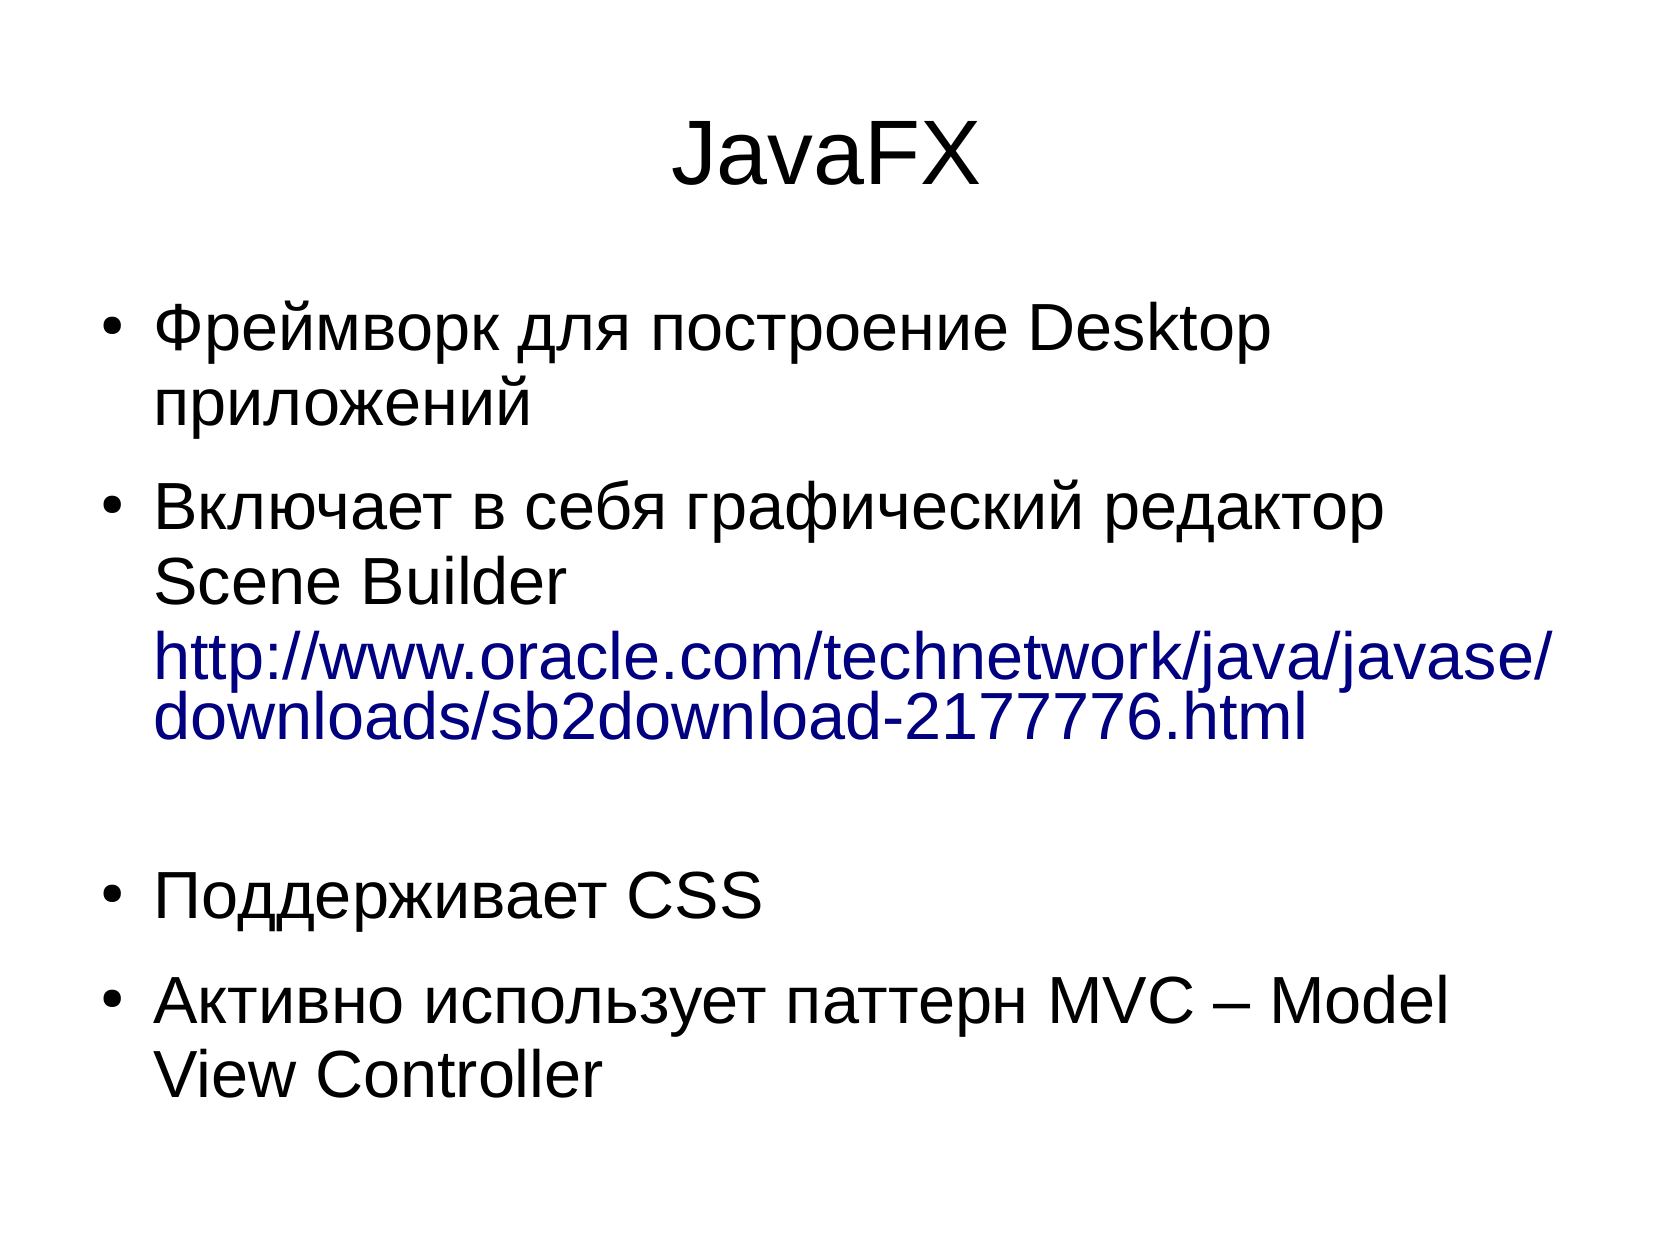

# JavaFX
Фреймворк для построение Desktop приложений
Включает в себя графический редактор
Scene Builder
http://www.oracle.com/technetwork/java/javase/downloads/sb2download-2177776.html
Поддерживает CSS
Активно использует паттерн MVC – Model View Controller